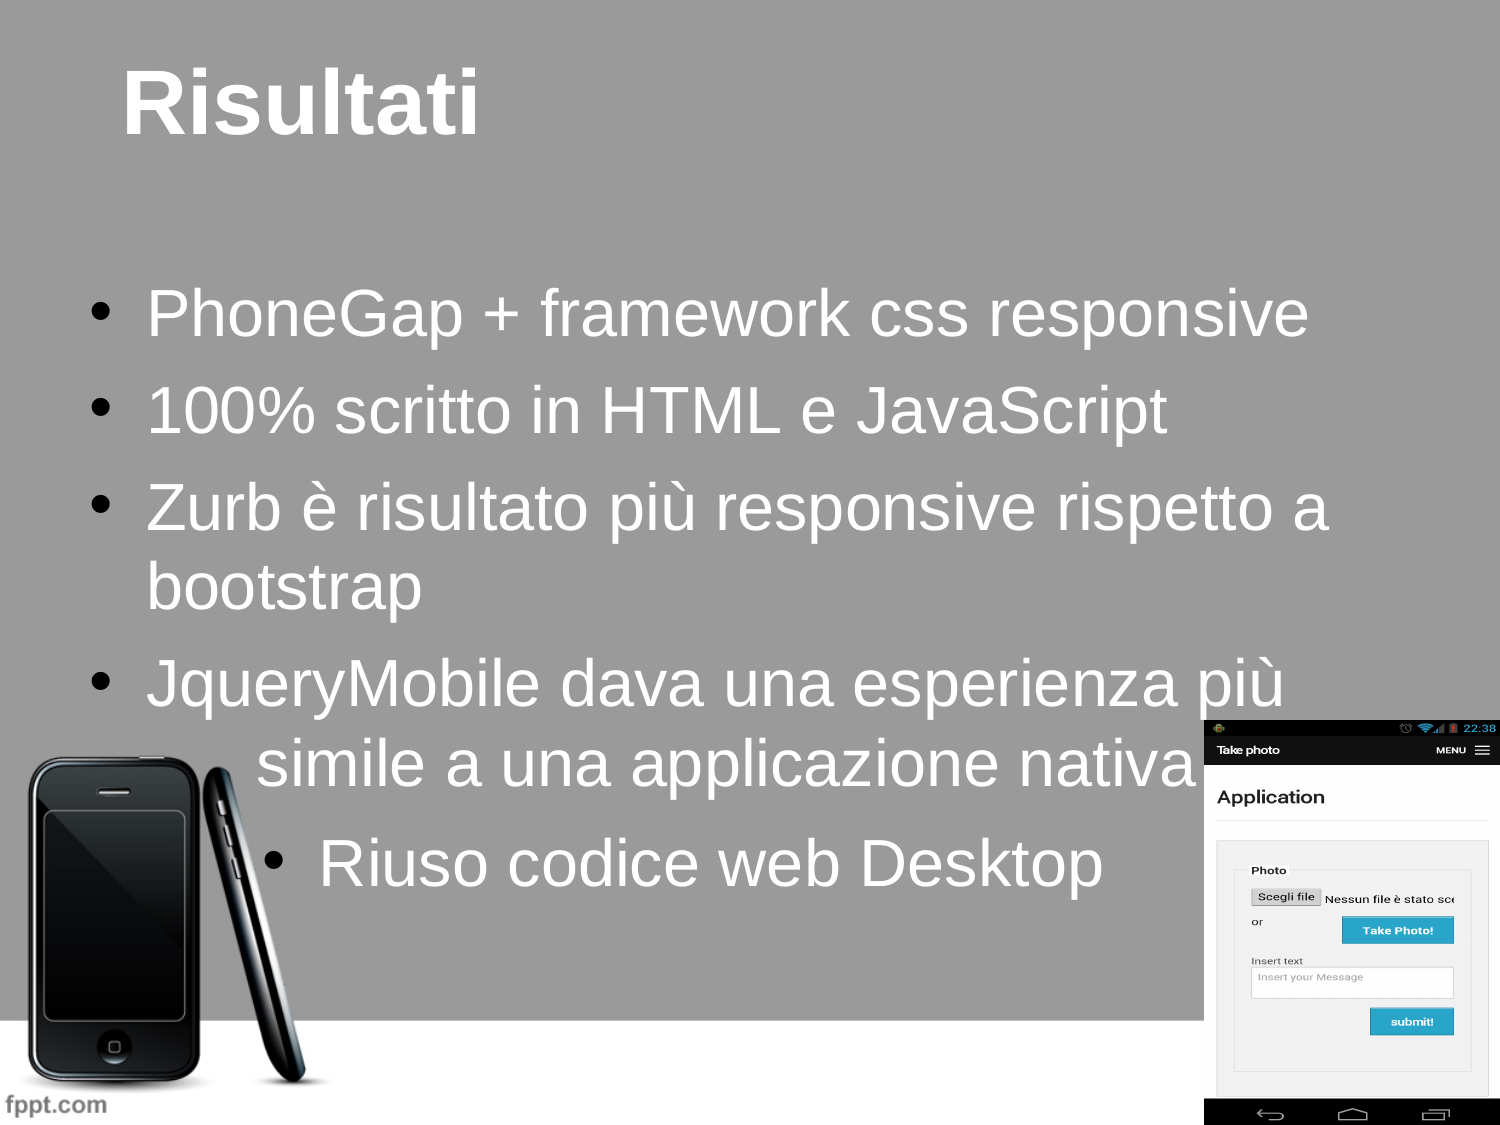

Risultati
#
PhoneGap + framework css responsive
100% scritto in HTML e JavaScript
Zurb è risultato più responsive rispetto a bootstrap
JqueryMobile dava una esperienza più simile a una applicazione nativa
Riuso codice web Desktop